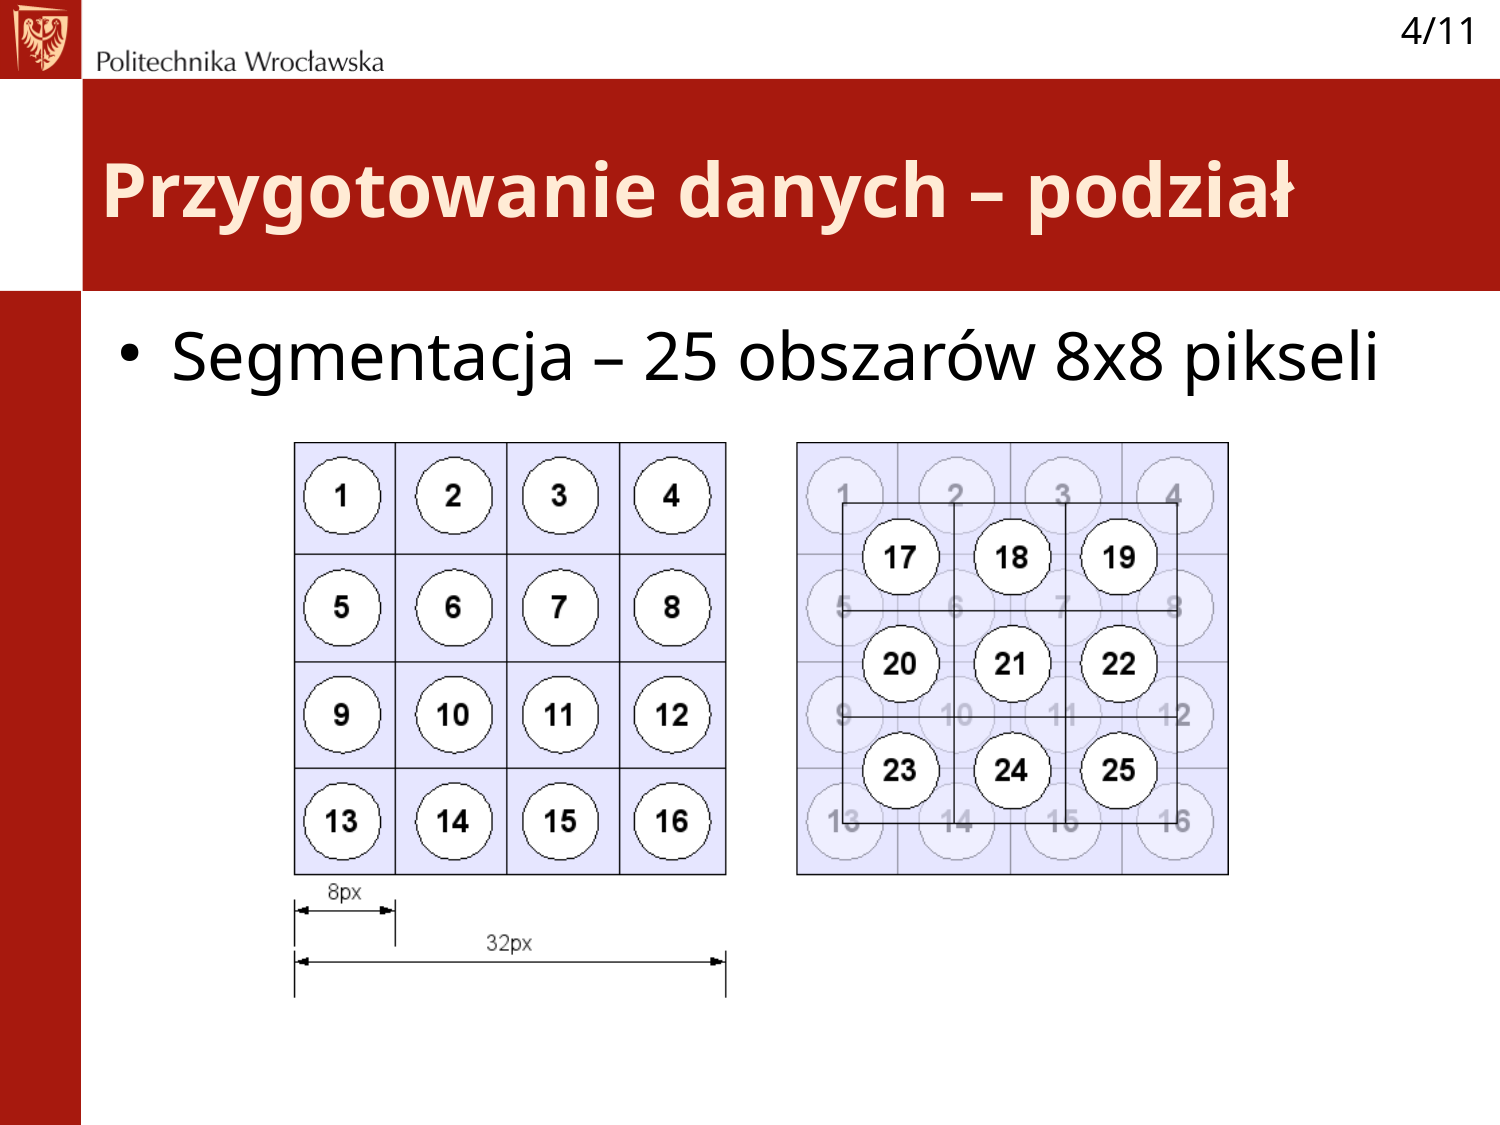

# Przygotowanie danych – podział
Segmentacja – 25 obszarów 8x8 pikseli